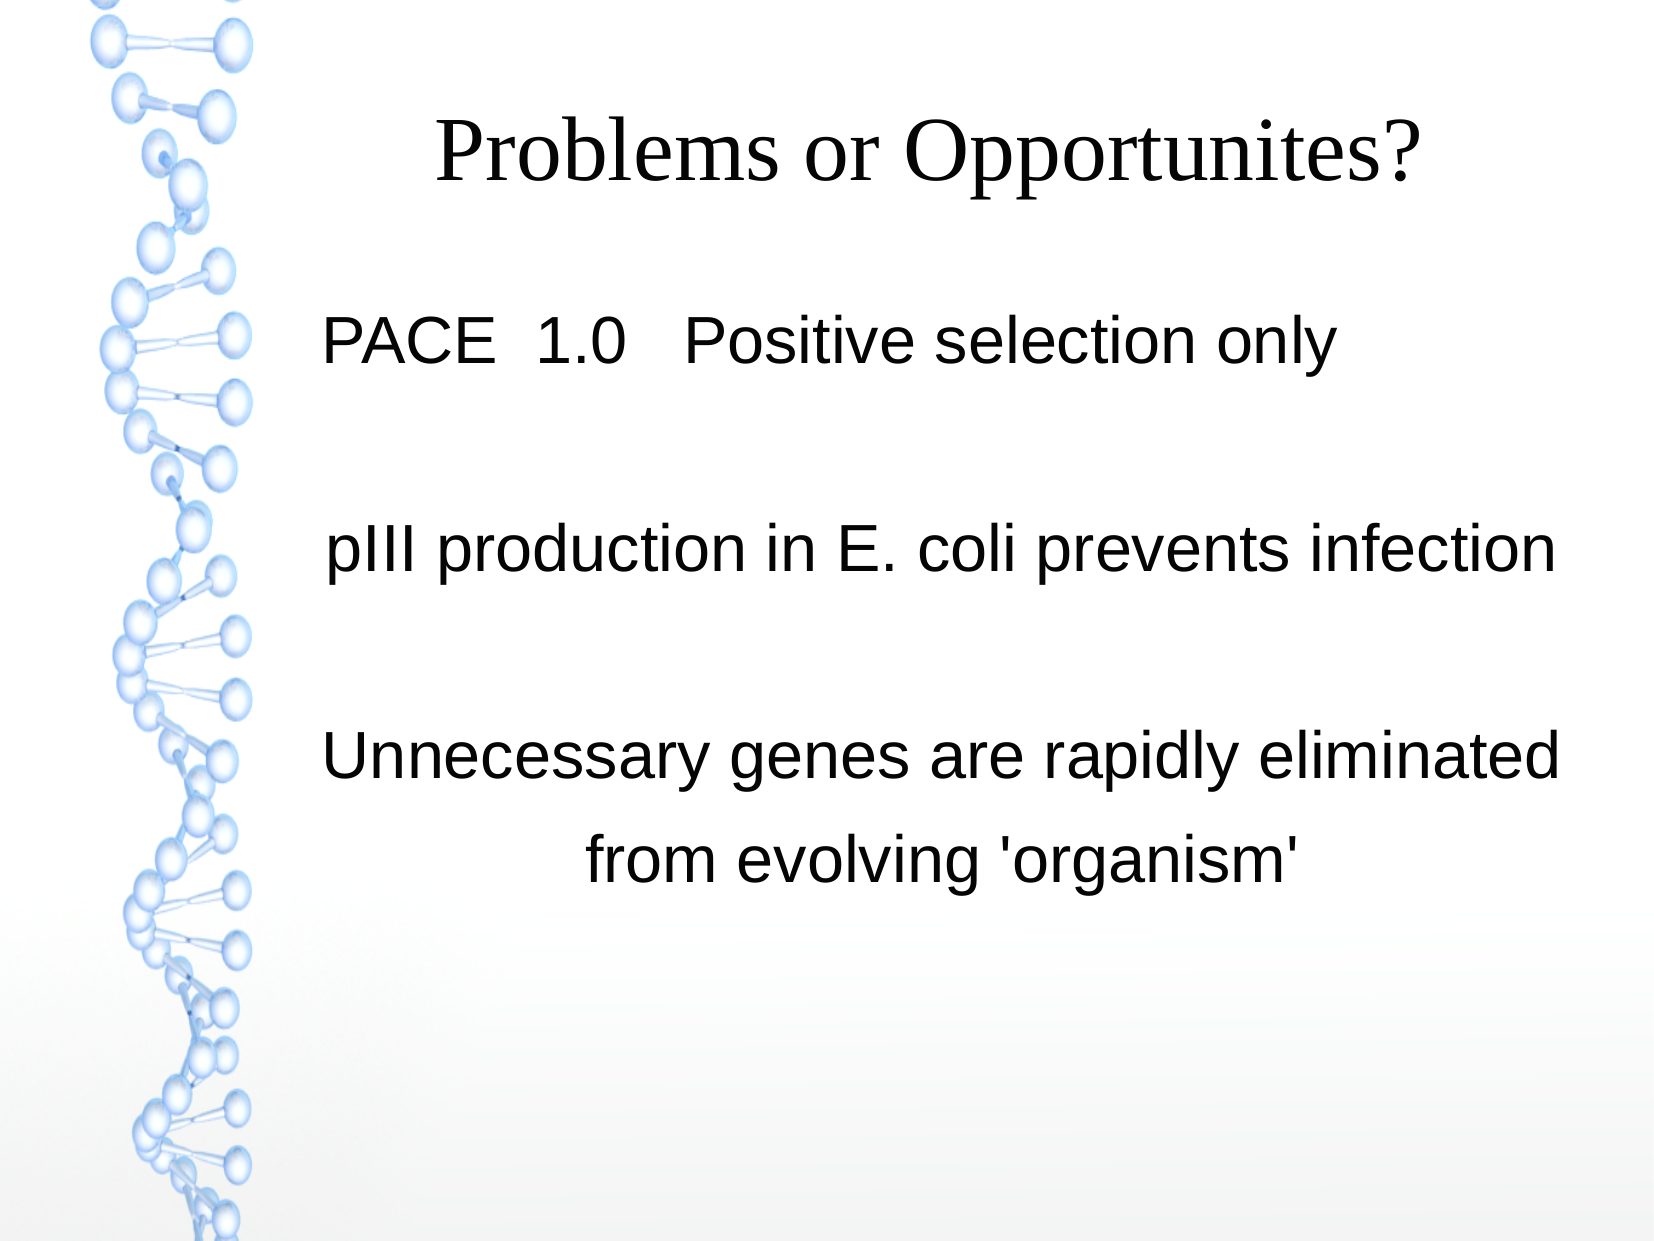

# Problems or Opportunites?
PACE 1.0 Positive selection only
pIII production in E. coli prevents infection
Unnecessary genes are rapidly eliminated
from evolving 'organism'